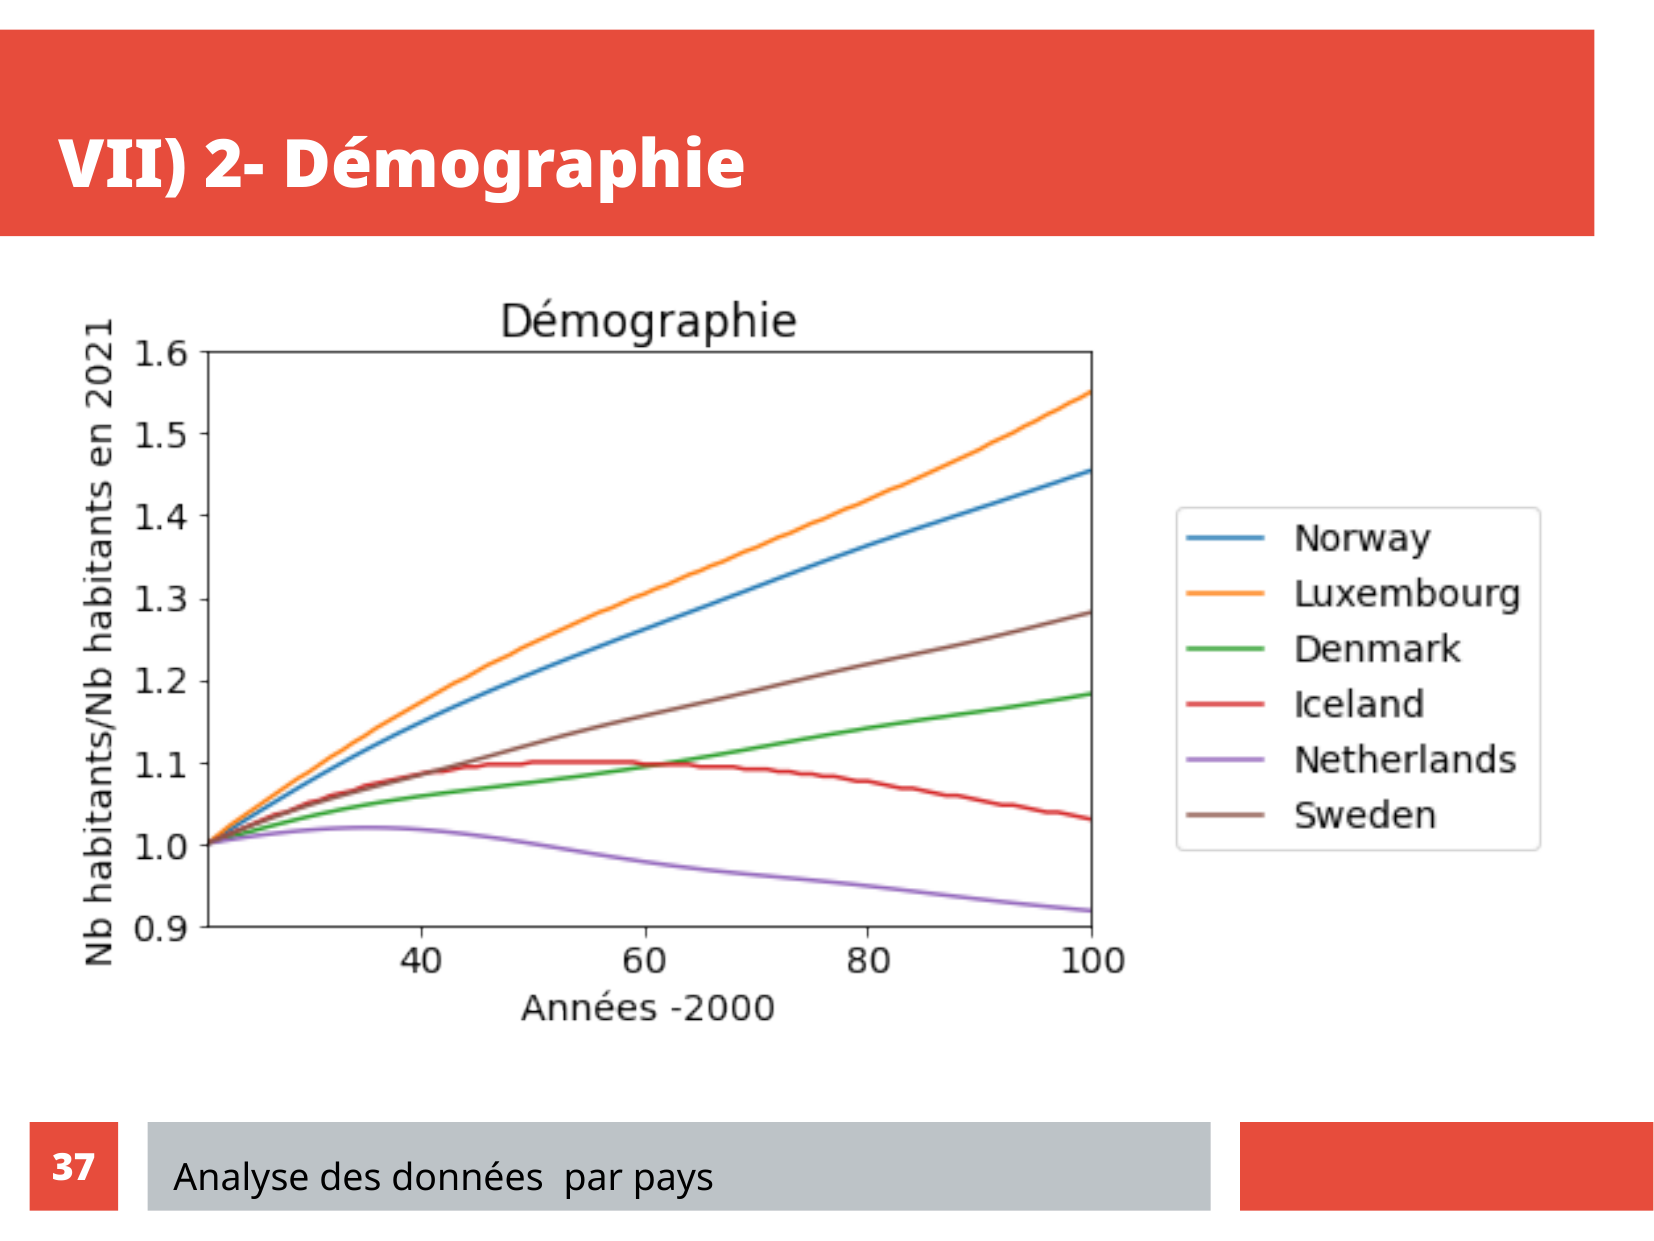

# VII) 2- Démographie
37
Analyse des données par pays